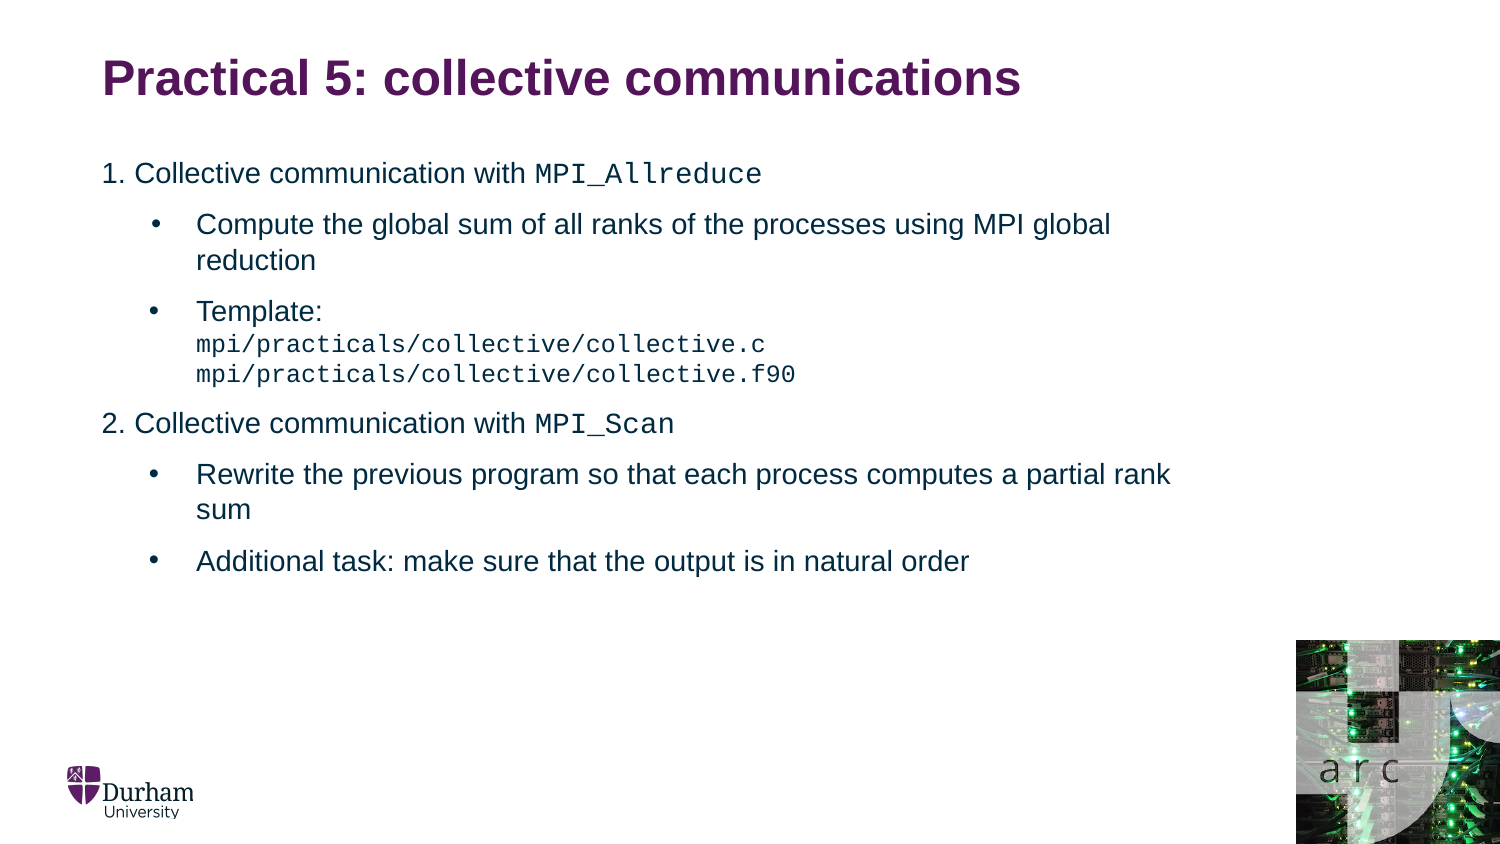

# Practical 5: collective communications
1. Collective communication with MPI_Allreduce
Compute the global sum of all ranks of the processes using MPI global reduction
Template:
mpi/practicals/collective/collective.c
mpi/practicals/collective/collective.f90
2. Collective communication with MPI_Scan
Rewrite the previous program so that each process computes a partial rank sum
Additional task: make sure that the output is in natural order